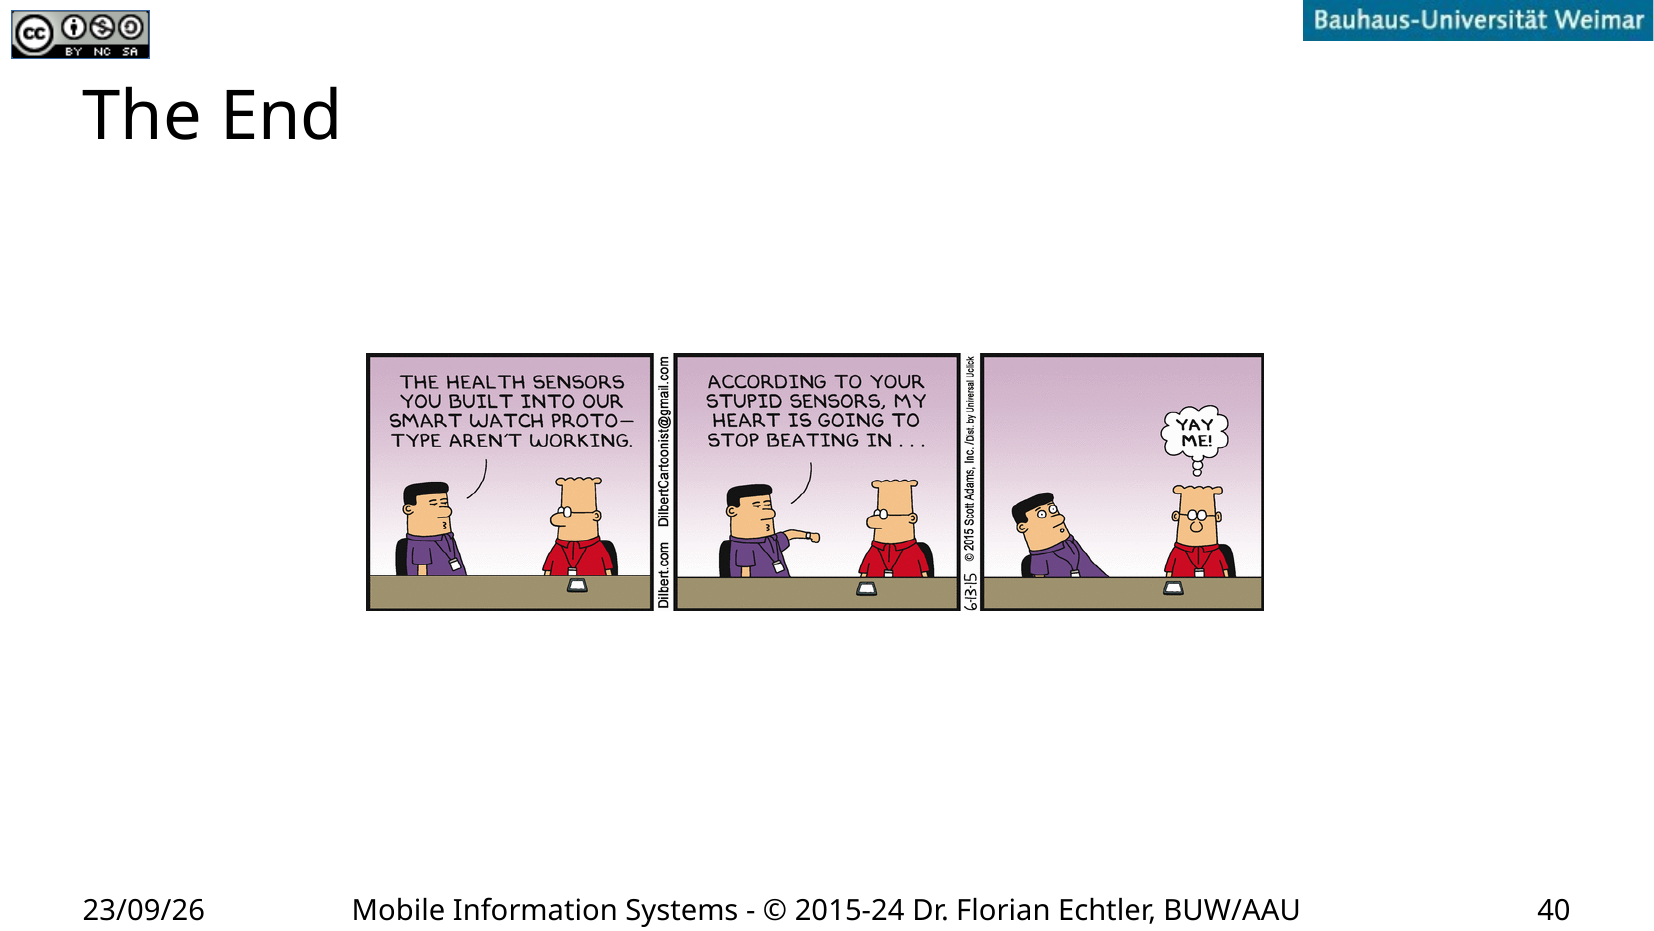

# The End
Mobile Information Systems - © 2015-24 Dr. Florian Echtler, BUW/AAU
40